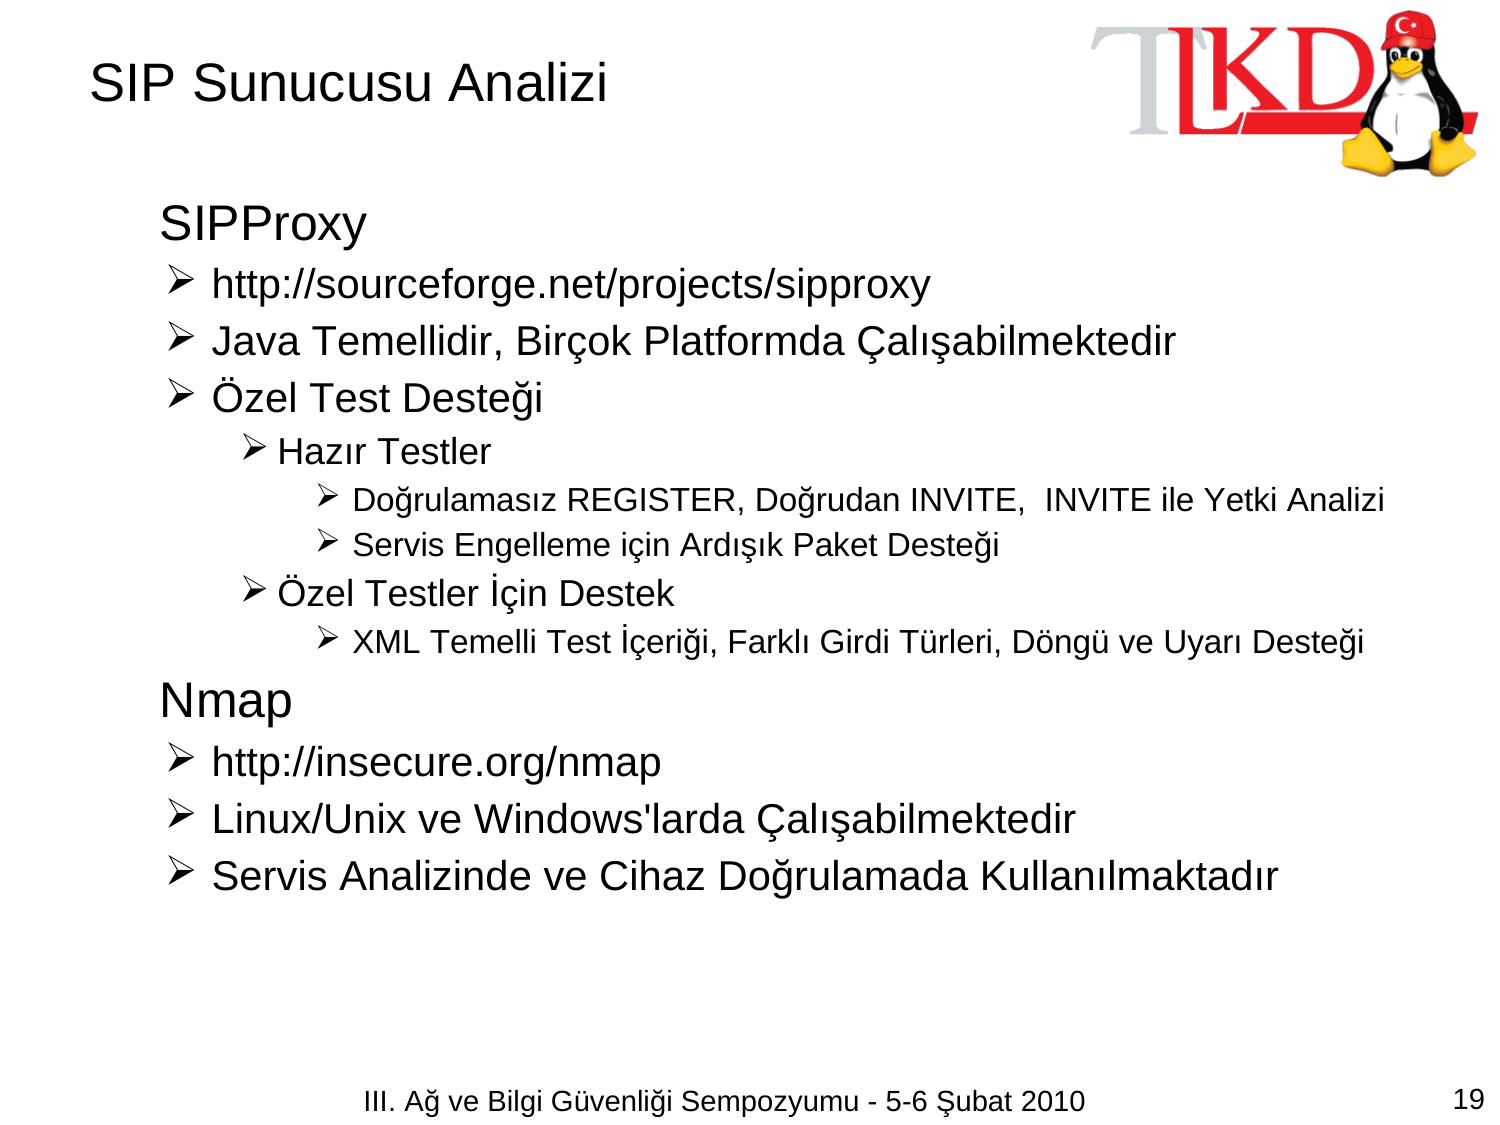

# SIP Sunucusu Analizi
 SIPProxy
http://sourceforge.net/projects/sipproxy
Java Temellidir, Birçok Platformda Çalışabilmektedir
Özel Test Desteği
Hazır Testler
Doğrulamasız REGISTER, Doğrudan INVITE, INVITE ile Yetki Analizi
Servis Engelleme için Ardışık Paket Desteği
Özel Testler İçin Destek
XML Temelli Test İçeriği, Farklı Girdi Türleri, Döngü ve Uyarı Desteği
 Nmap
http://insecure.org/nmap
Linux/Unix ve Windows'larda Çalışabilmektedir
Servis Analizinde ve Cihaz Doğrulamada Kullanılmaktadır
19